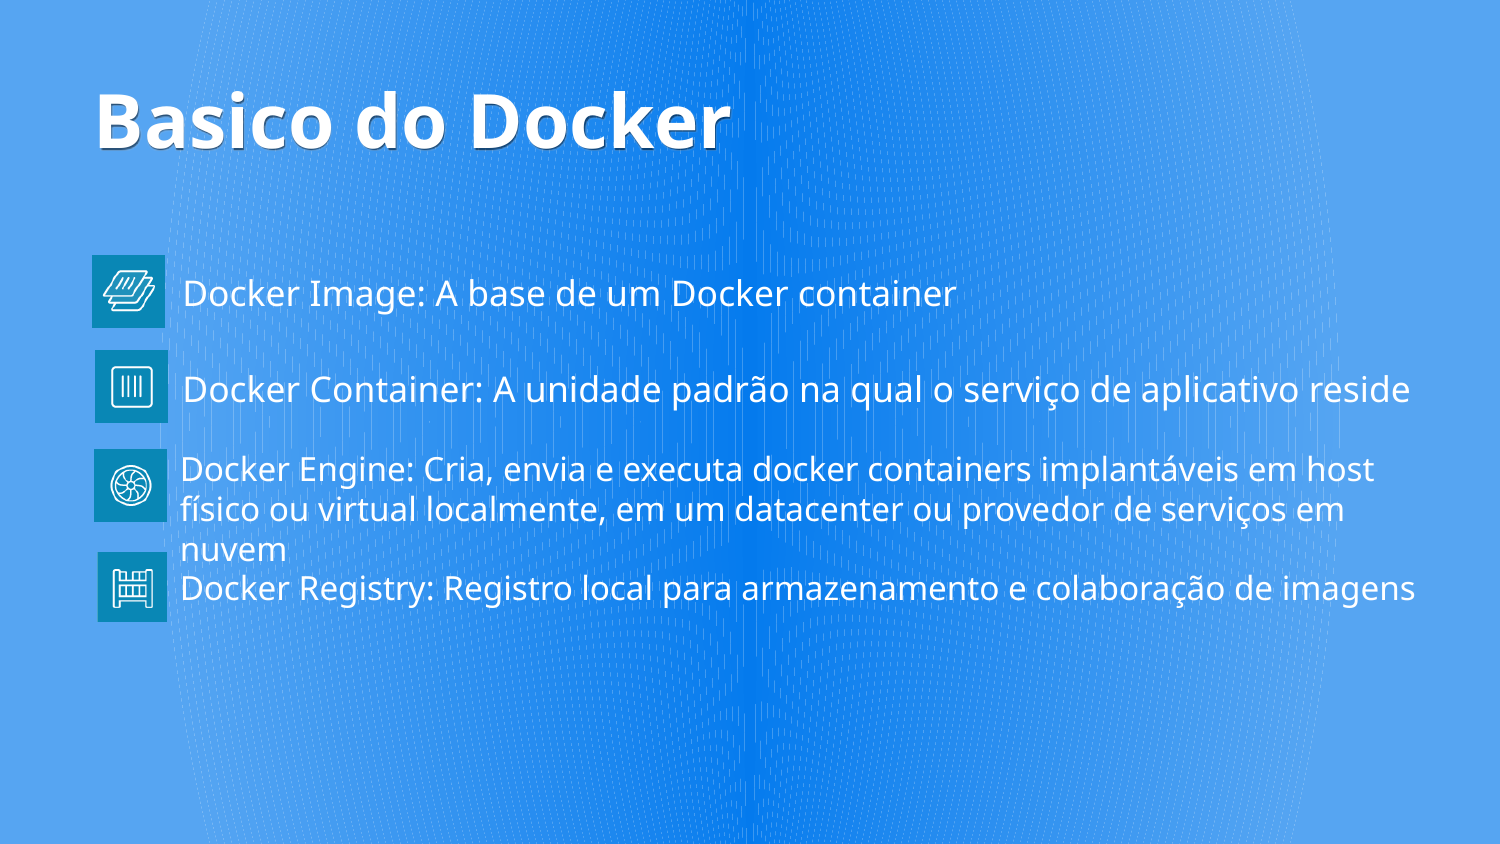

# Basico do Docker
Docker Image: A base de um Docker container
Docker Container: A unidade padrão na qual o serviço de aplicativo reside
Docker Engine: Cria, envia e executa docker containers implantáveis em host físico ou virtual localmente, em um datacenter ou provedor de serviços em nuvem
Docker Registry: Registro local para armazenamento e colaboração de imagens